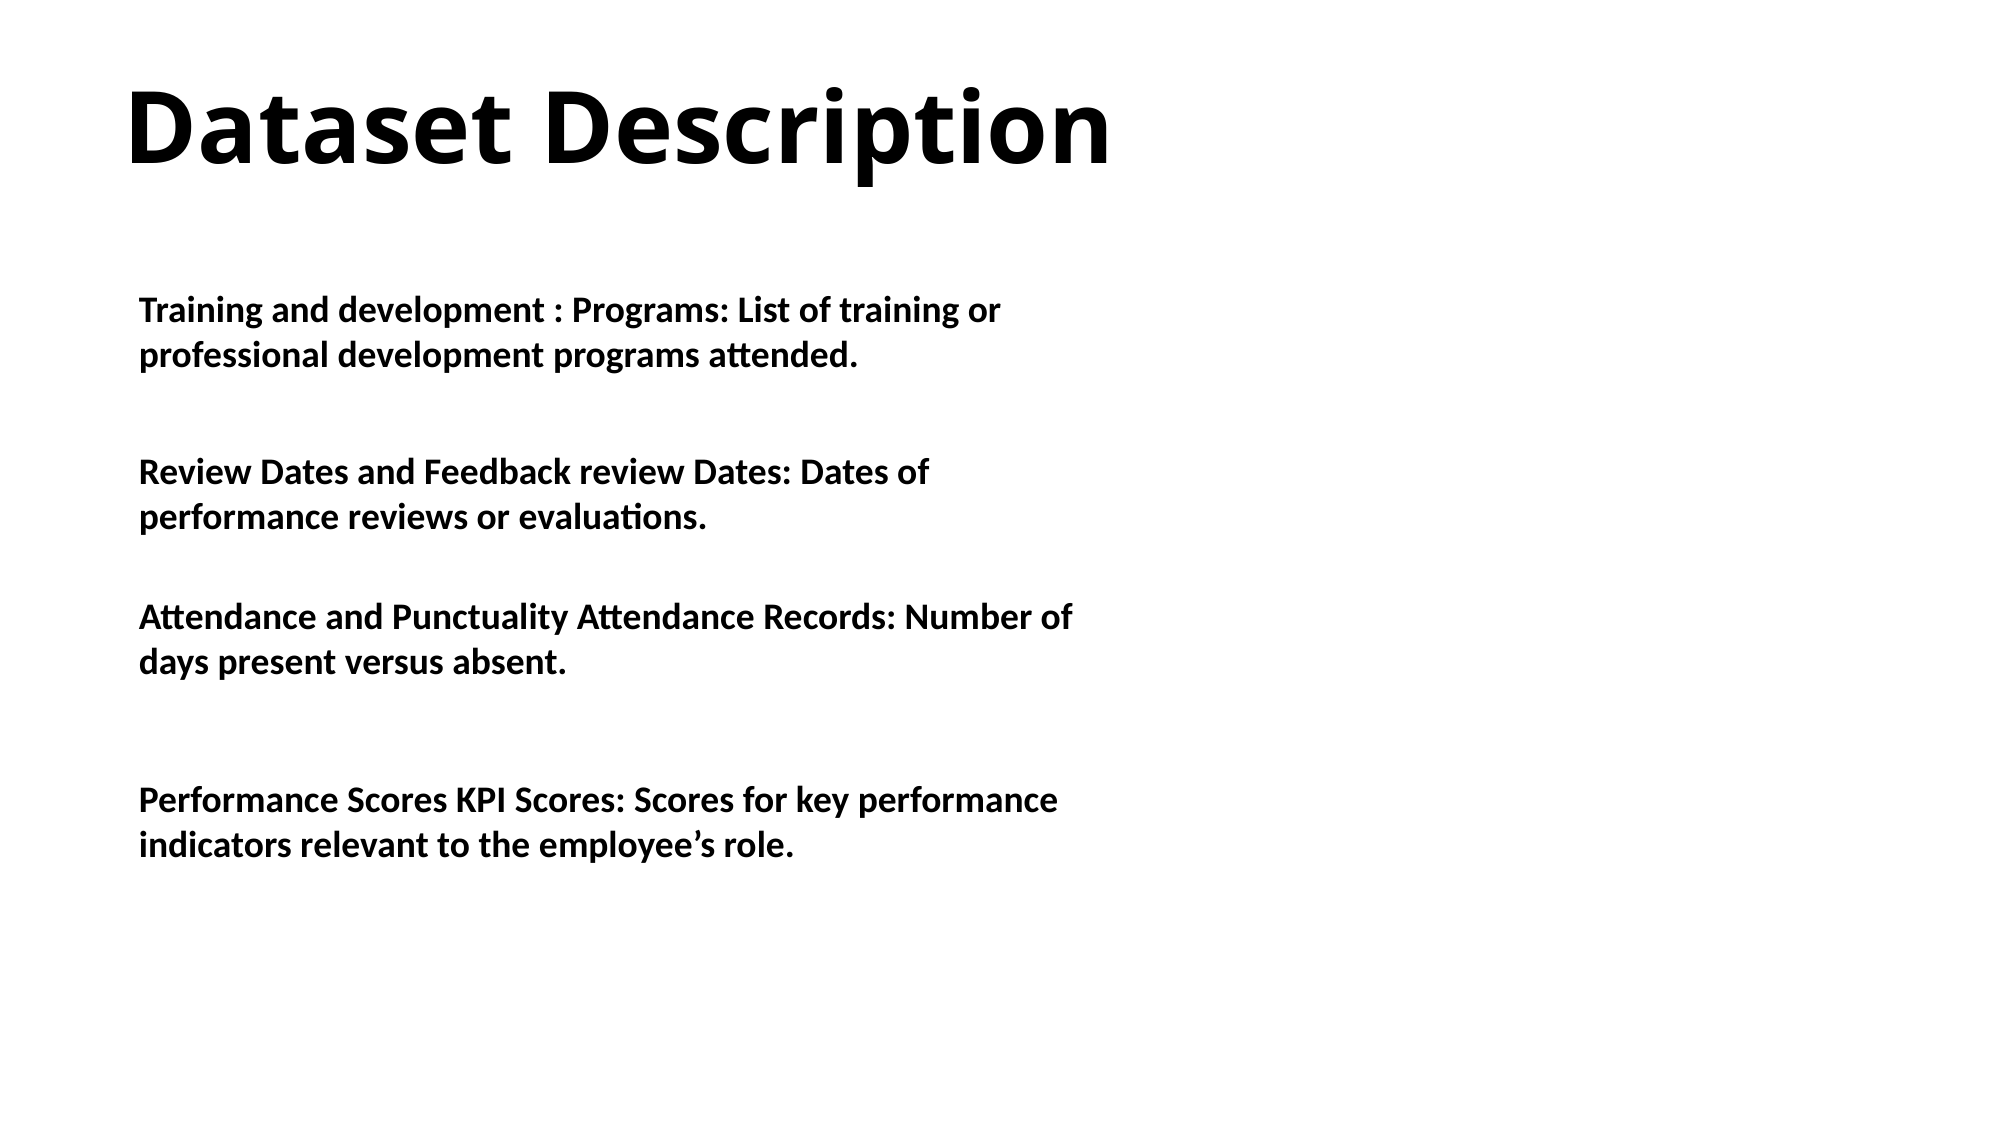

# Dataset Description
Training and development : Programs: List of training or professional development programs attended.
Review Dates and Feedback review Dates: Dates of performance reviews or evaluations.
Attendance and Punctuality Attendance Records: Number of days present versus absent.
Performance Scores KPI Scores: Scores for key performance indicators relevant to the employee’s role.